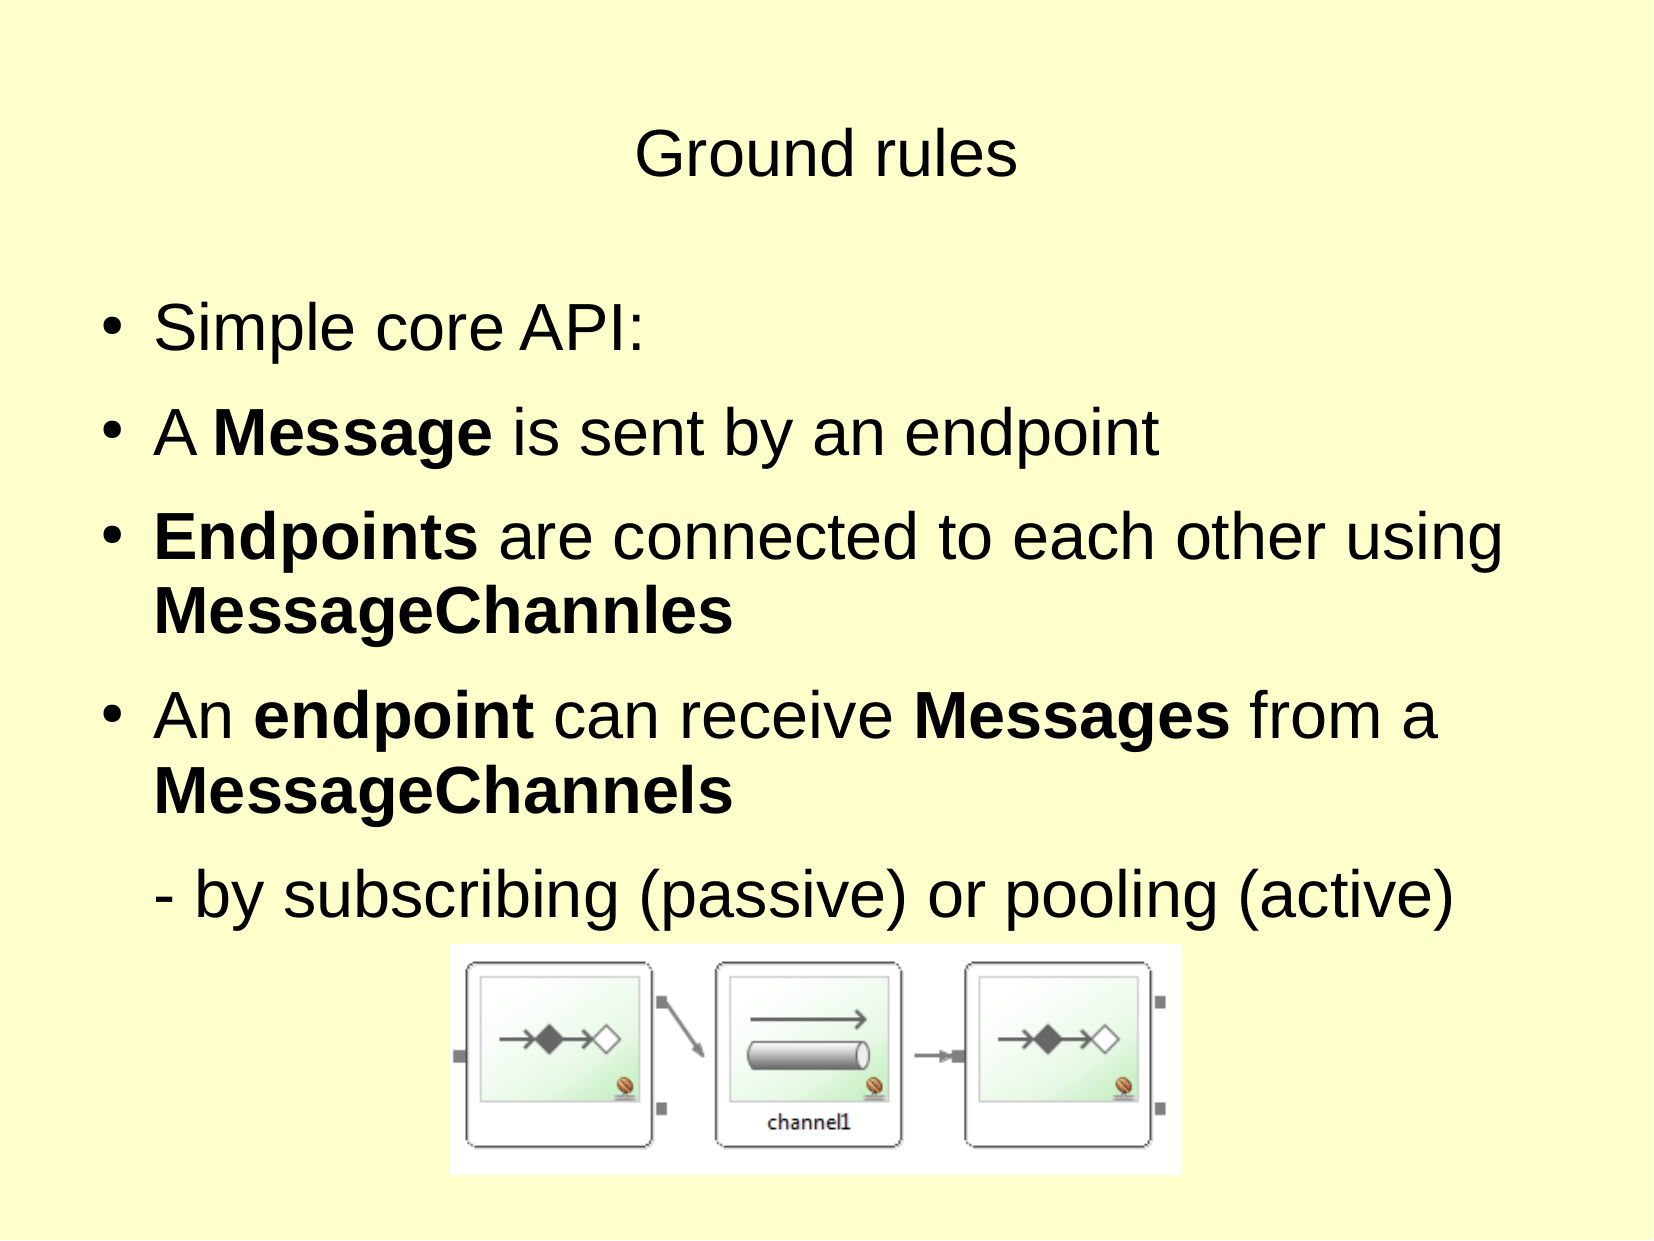

# Ground rules
Simple core API:
A Message is sent by an endpoint
Endpoints are connected to each other using MessageChannles
An endpoint can receive Messages from a MessageChannels
- by subscribing (passive) or pooling (active)